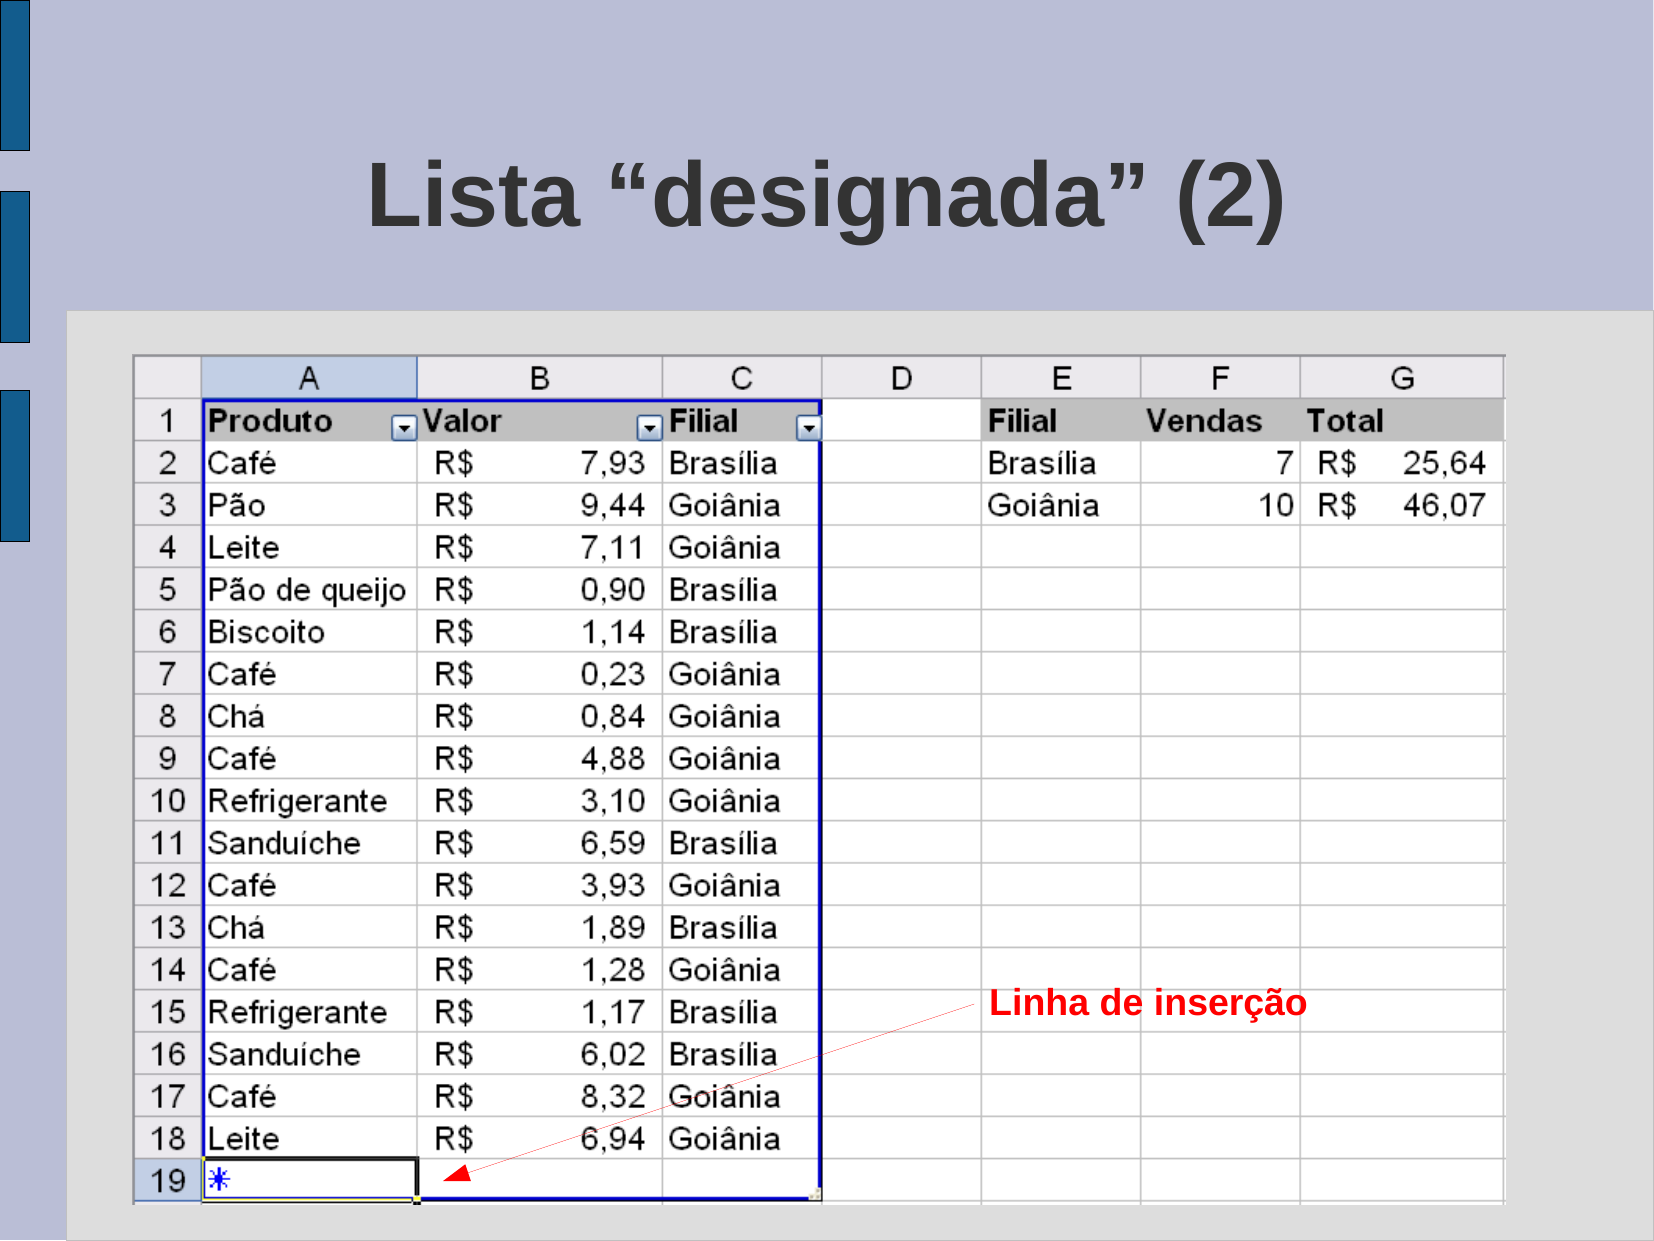

# Lista “designada” (2)
Linha de inserção